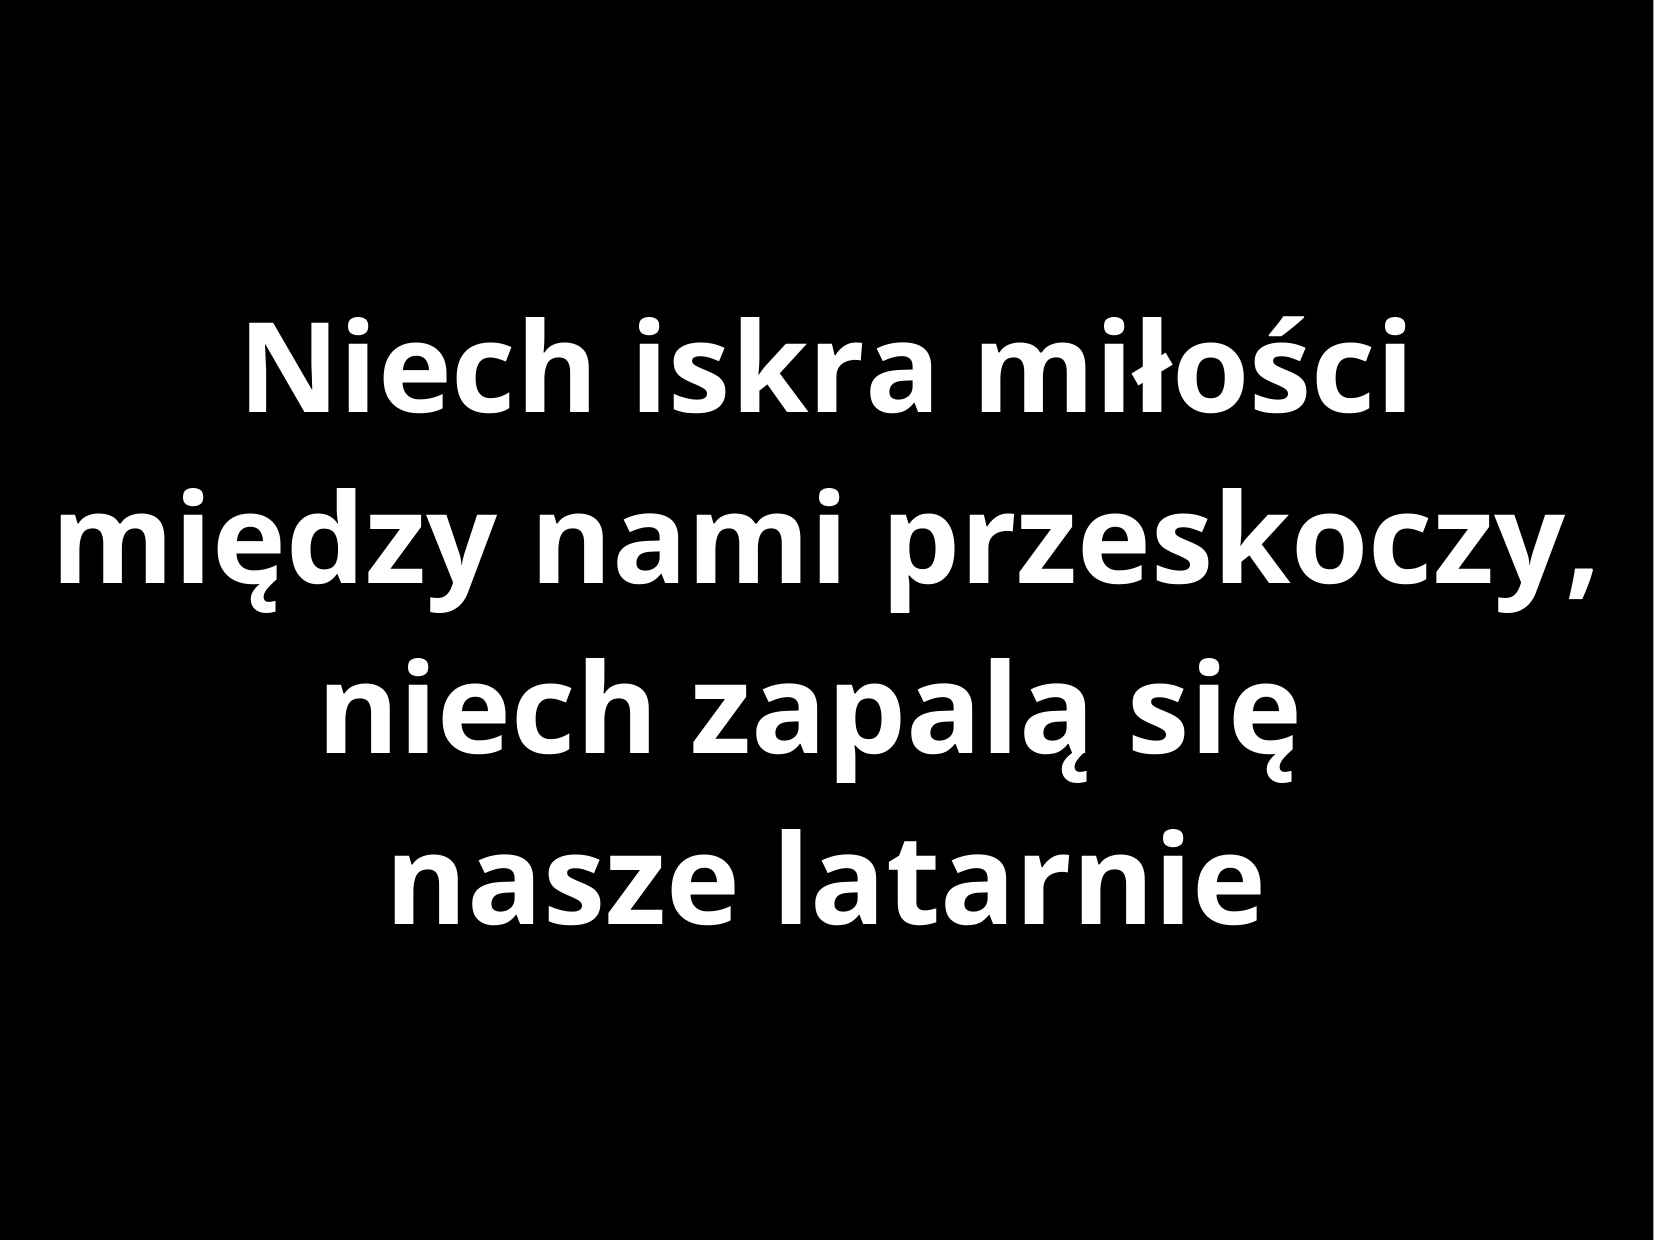

# Niech iskra miłości między nami przeskoczy, niech zapalą się nasze latarnie